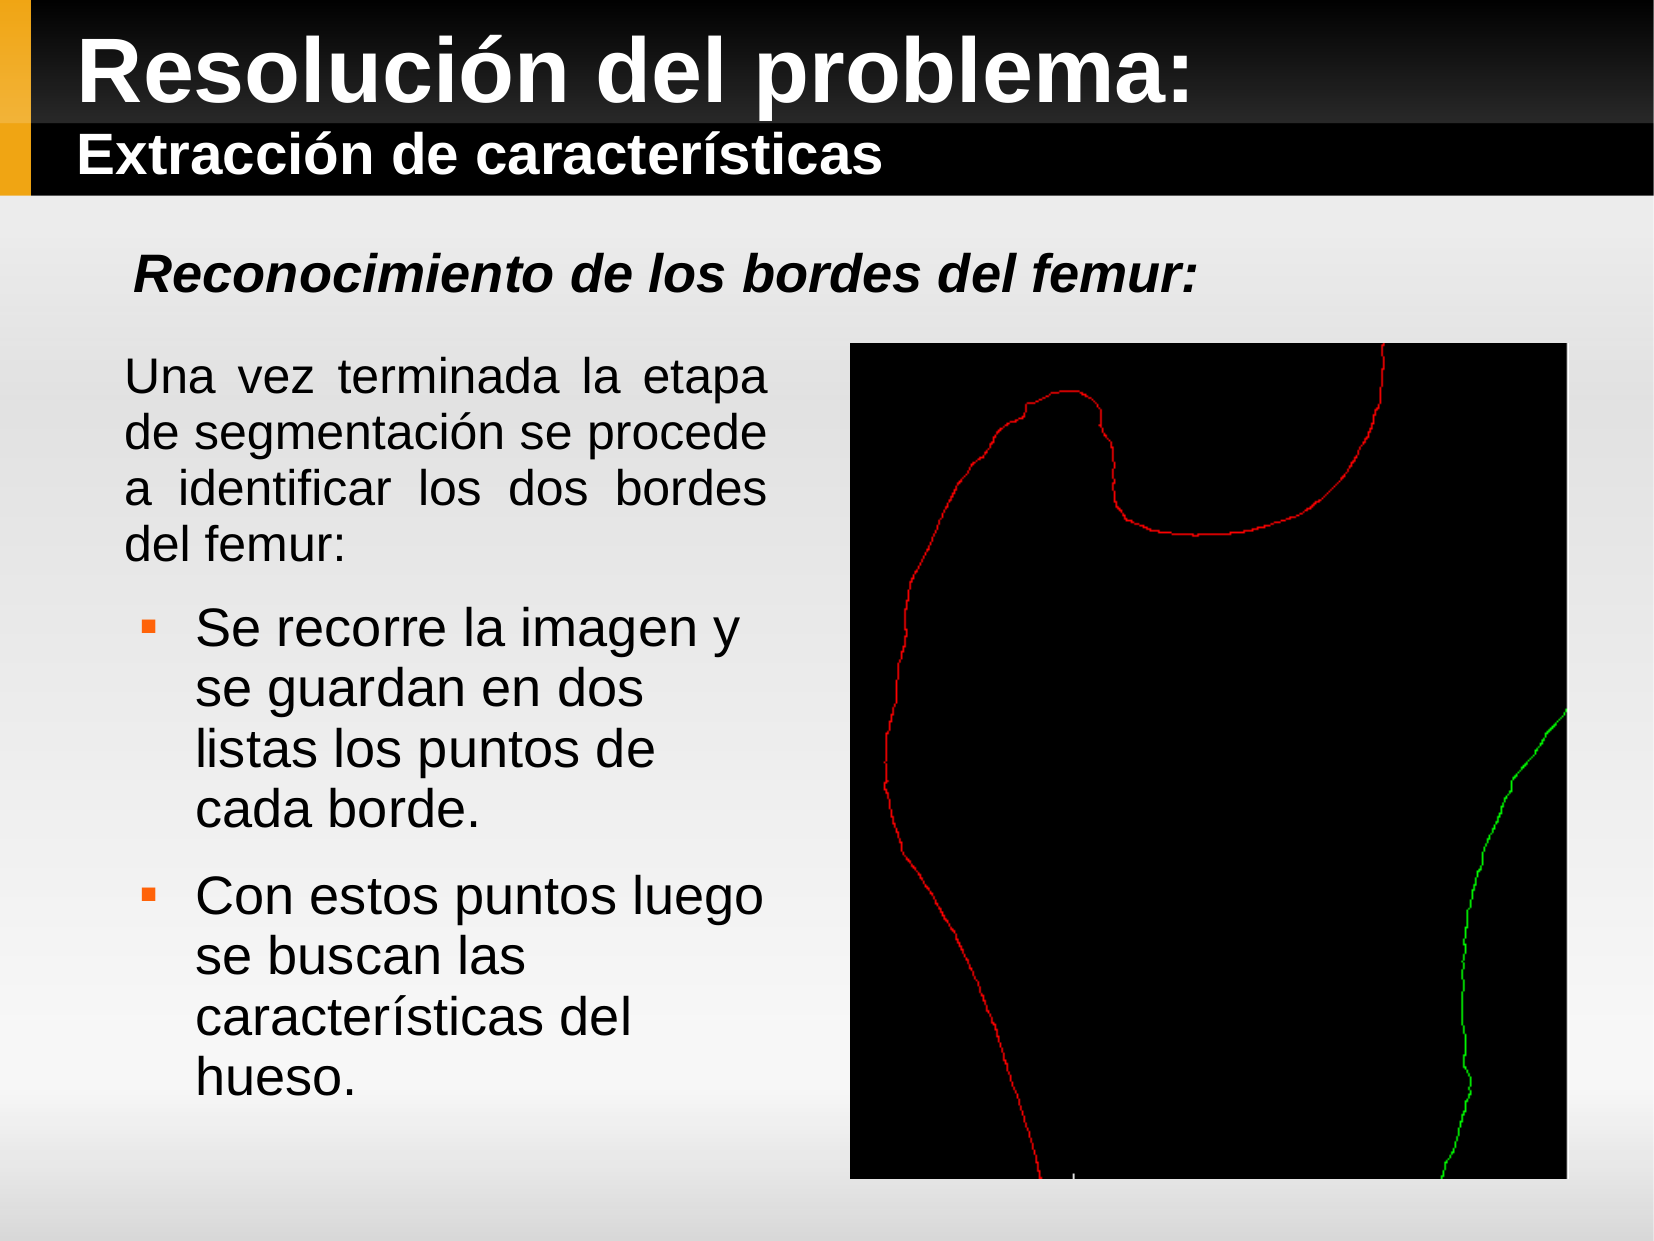

# Resolución del problema: Extracción de características
Reconocimiento de los bordes del femur:
Una vez terminada la etapa de segmentación se procede a identificar los dos bordes del femur:
Se recorre la imagen y se guardan en dos listas los puntos de cada borde.
Con estos puntos luego se buscan las características del hueso.